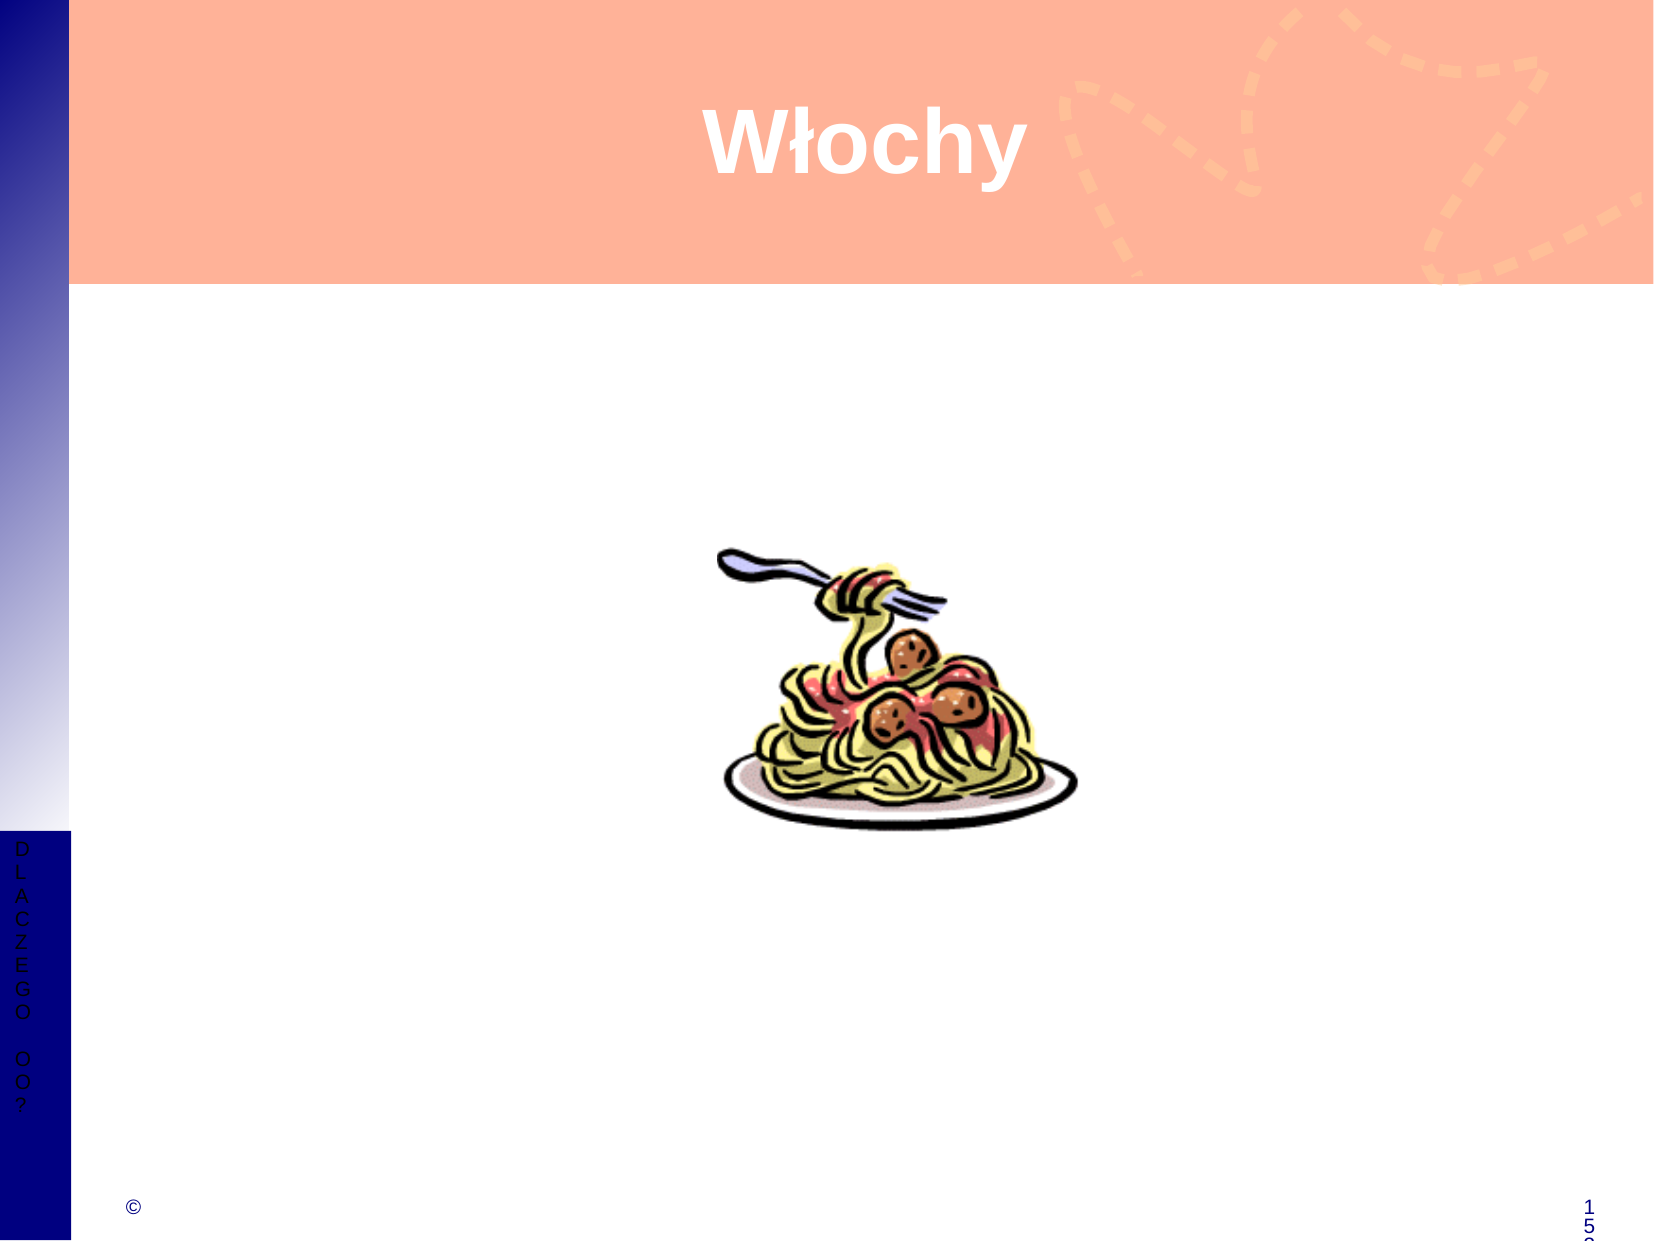

# Włochy
D
L
A
C
Z
E
G
O
O
O
?